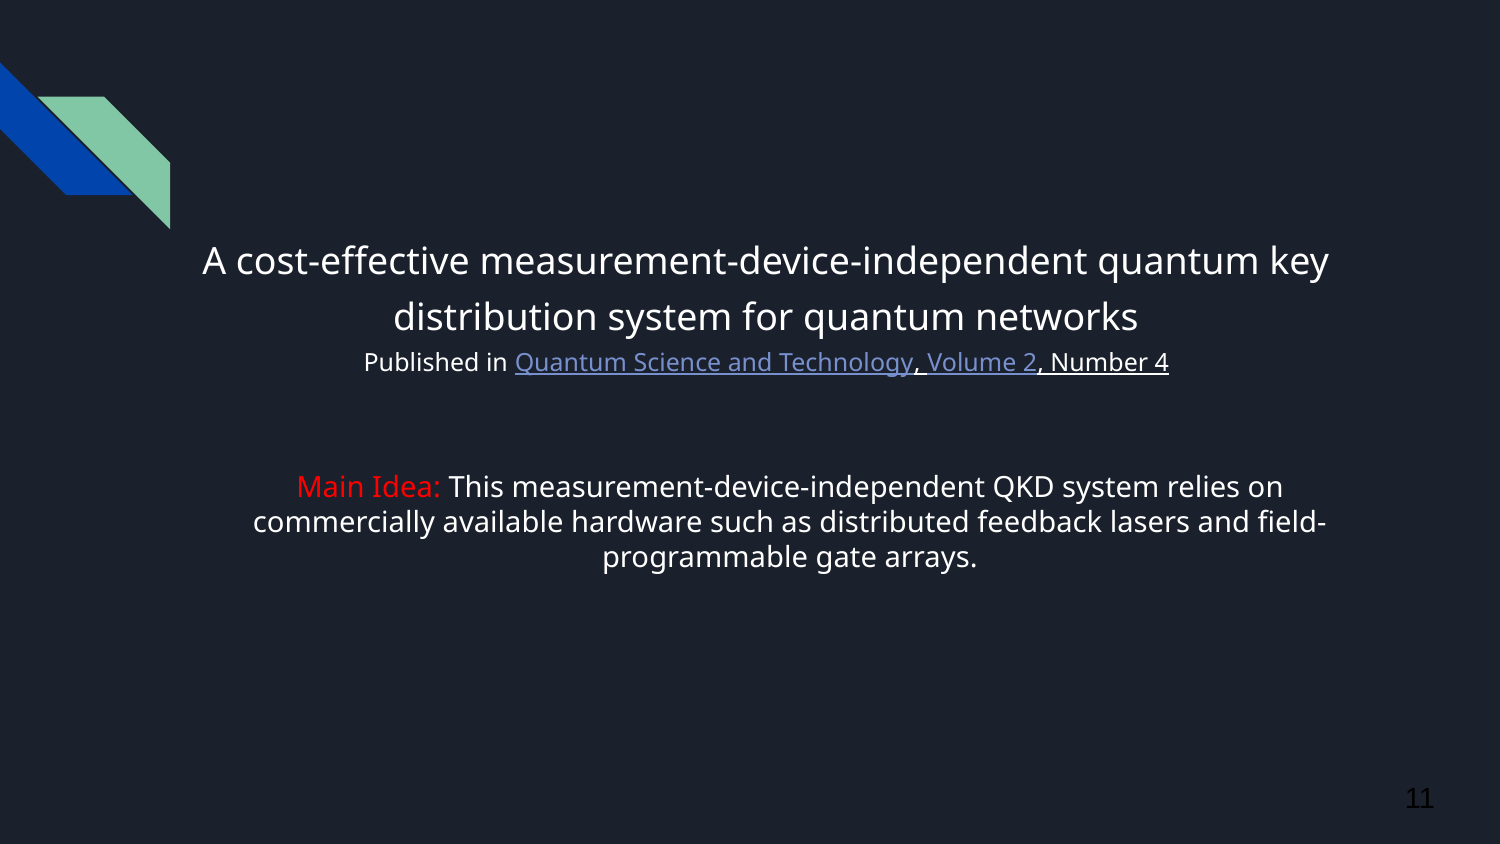

# A cost-effective measurement-device-independent quantum key distribution system for quantum networks Published in Quantum Science and Technology, Volume 2, Number 4
Main Idea: This measurement-device-independent QKD system relies on commercially available hardware such as distributed feedback lasers and field-programmable gate arrays.